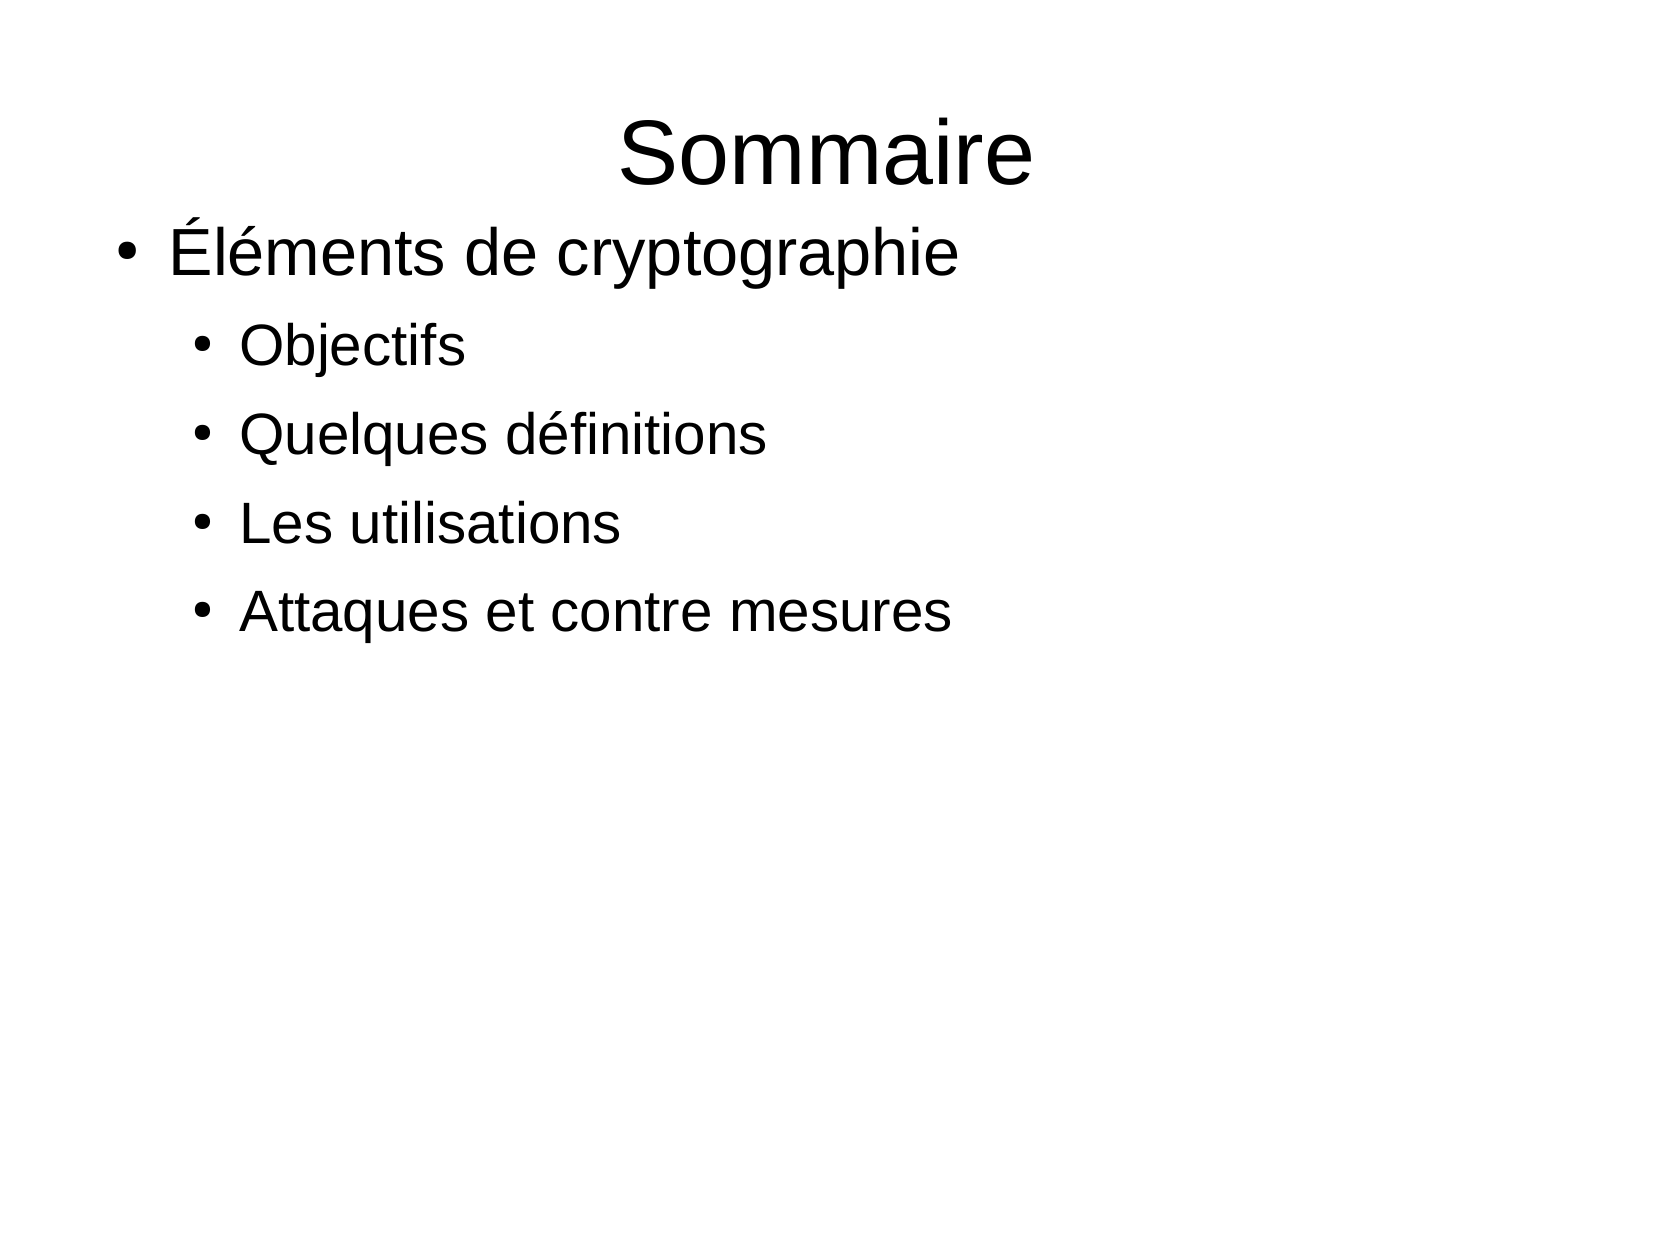

# Sommaire
Éléments de cryptographie
Objectifs
Quelques définitions
Les utilisations
Attaques et contre mesures